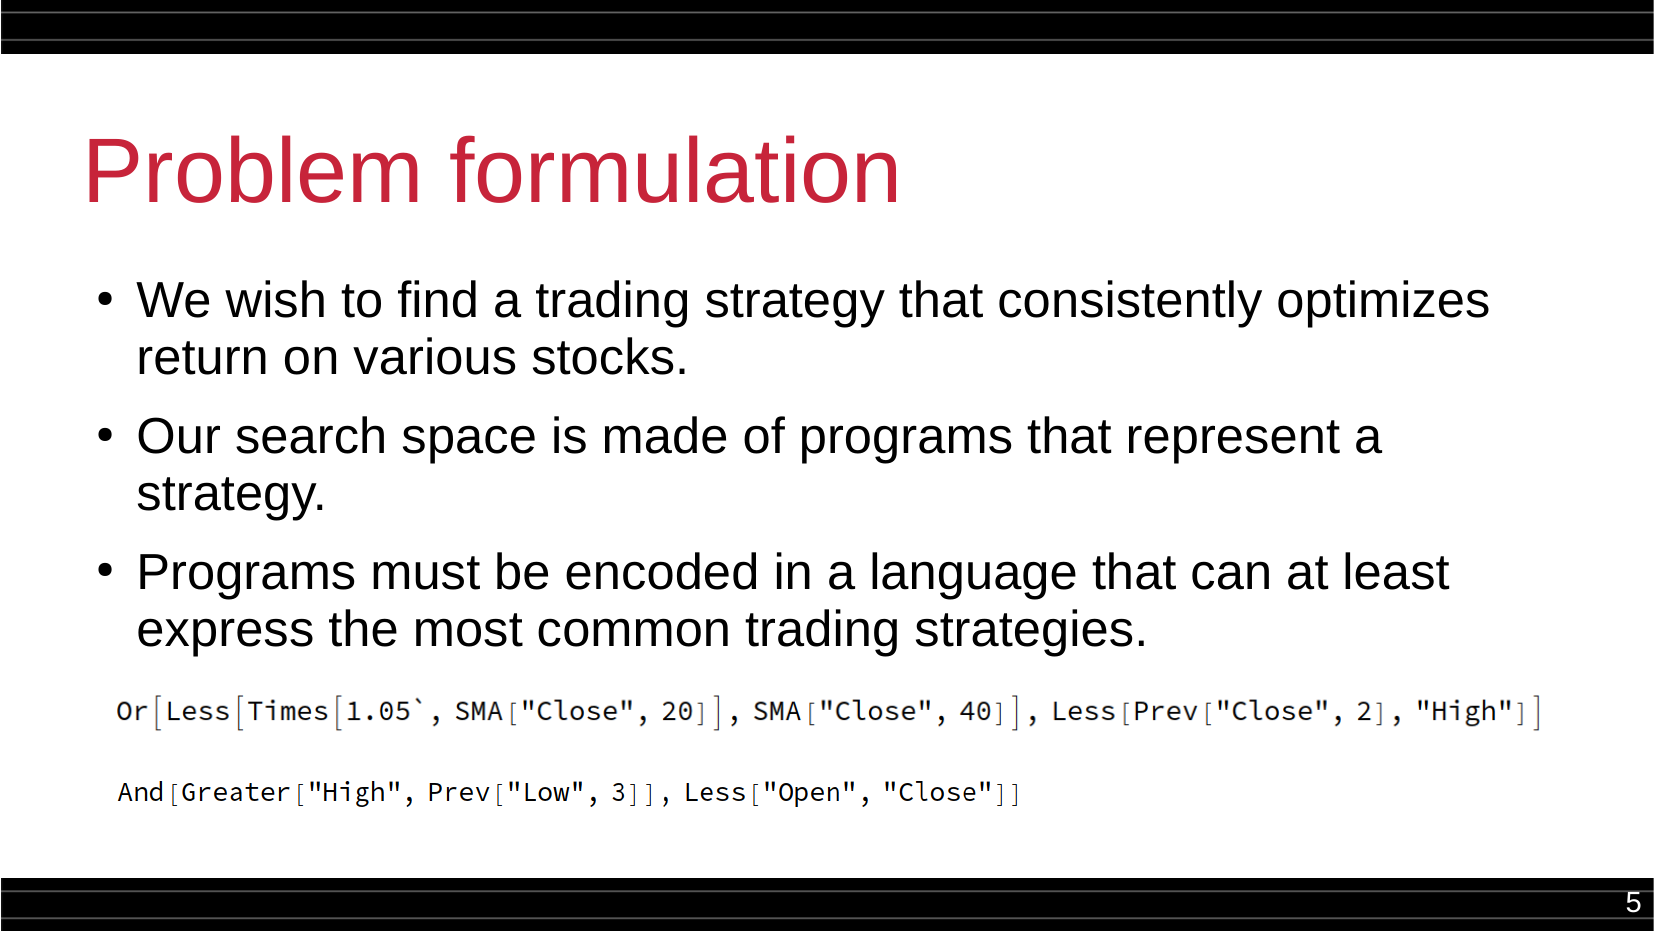

# Problem formulation
We wish to find a trading strategy that consistently optimizes return on various stocks.
Our search space is made of programs that represent a strategy.
Programs must be encoded in a language that can at least express the most common trading strategies.